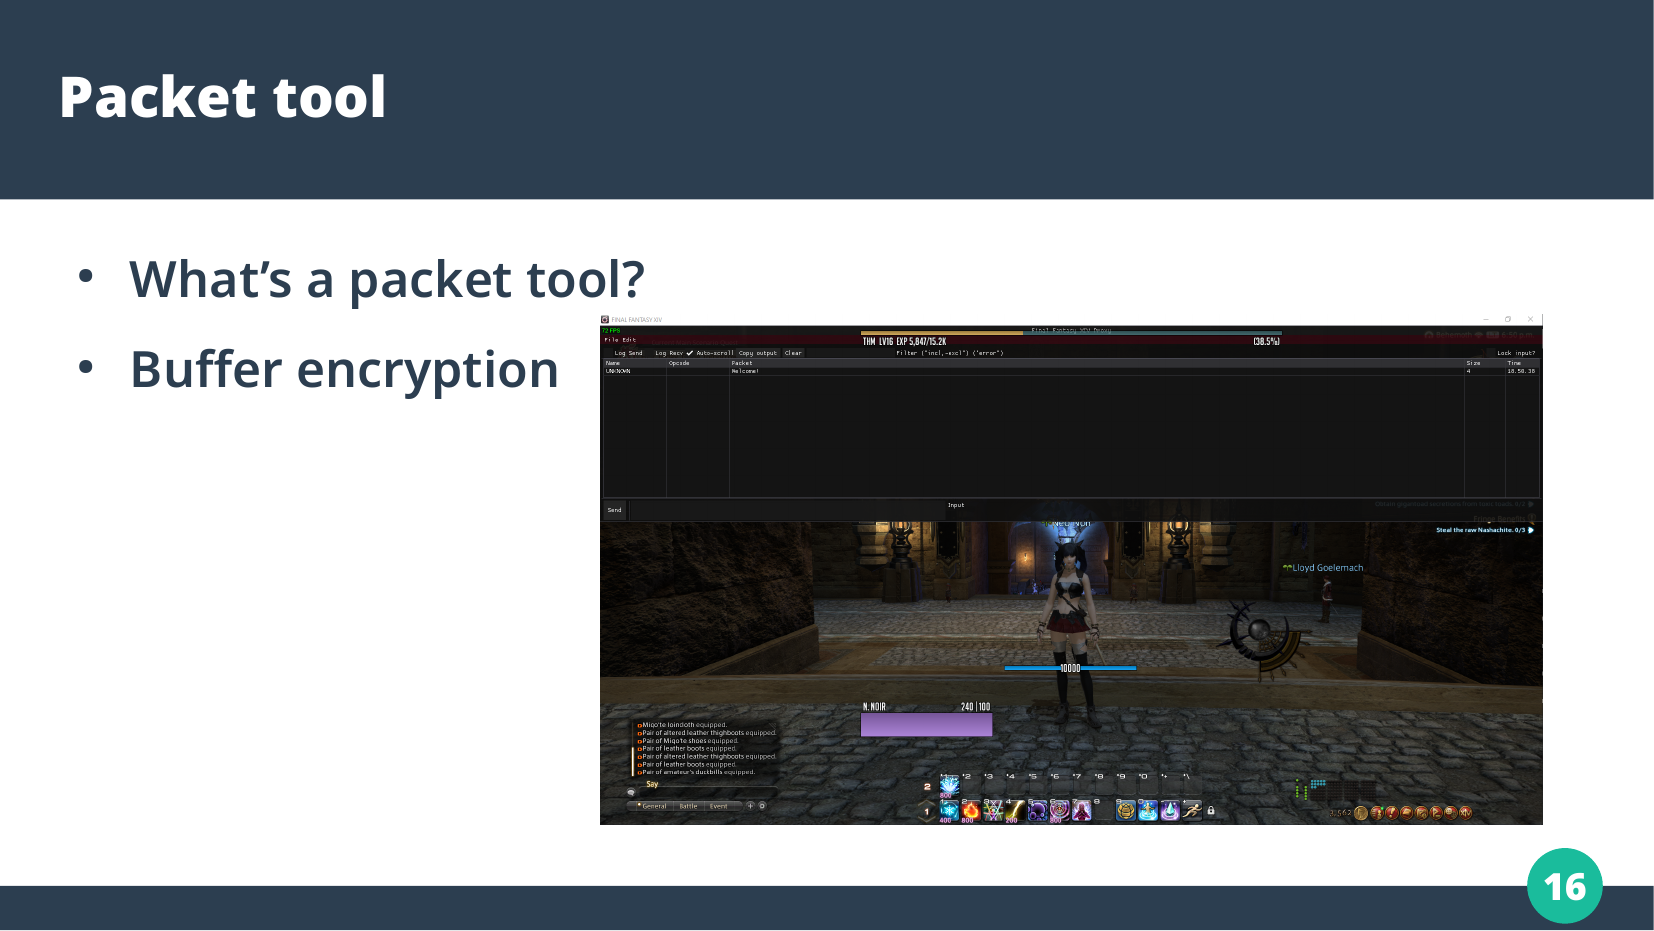

# Packet tool
What’s a packet tool?
Buffer encryption